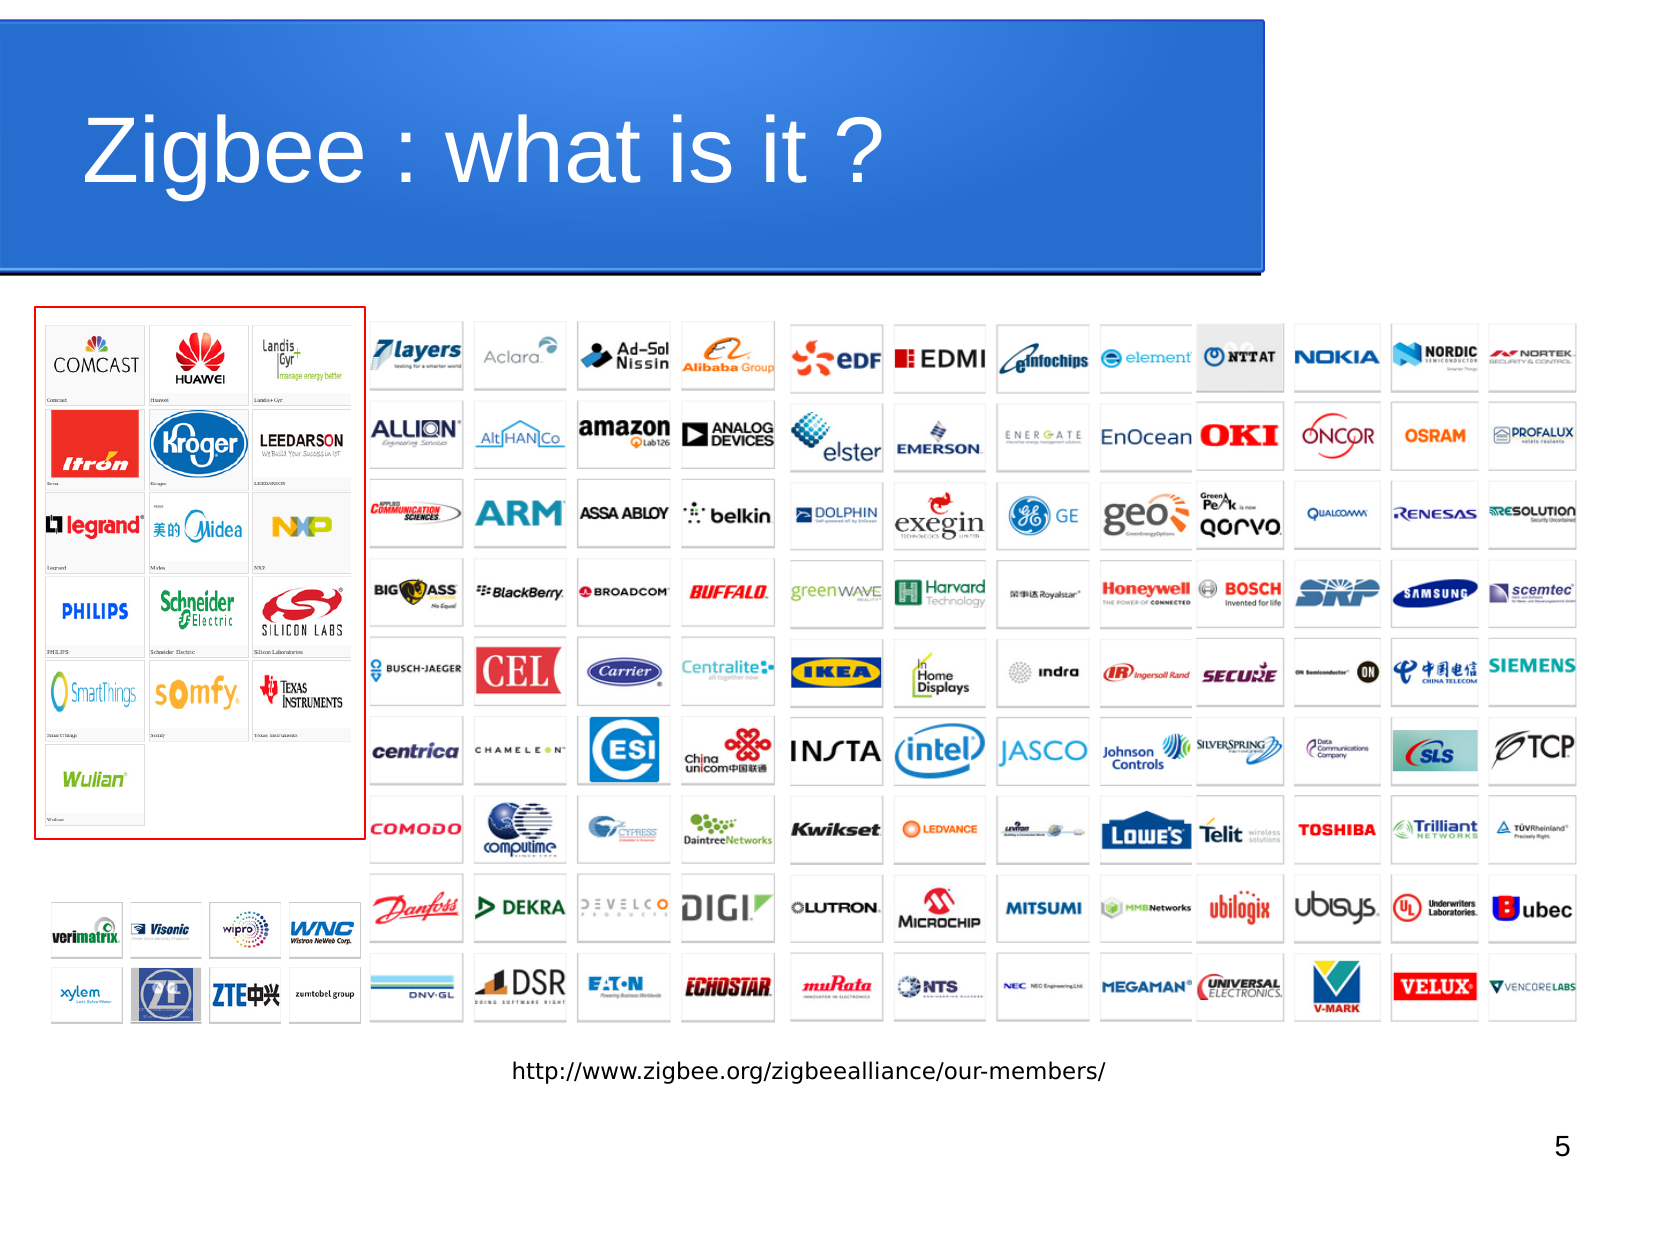

# Zigbee : what is it ?
http://www.zigbee.org/zigbeealliance/our-members/
5